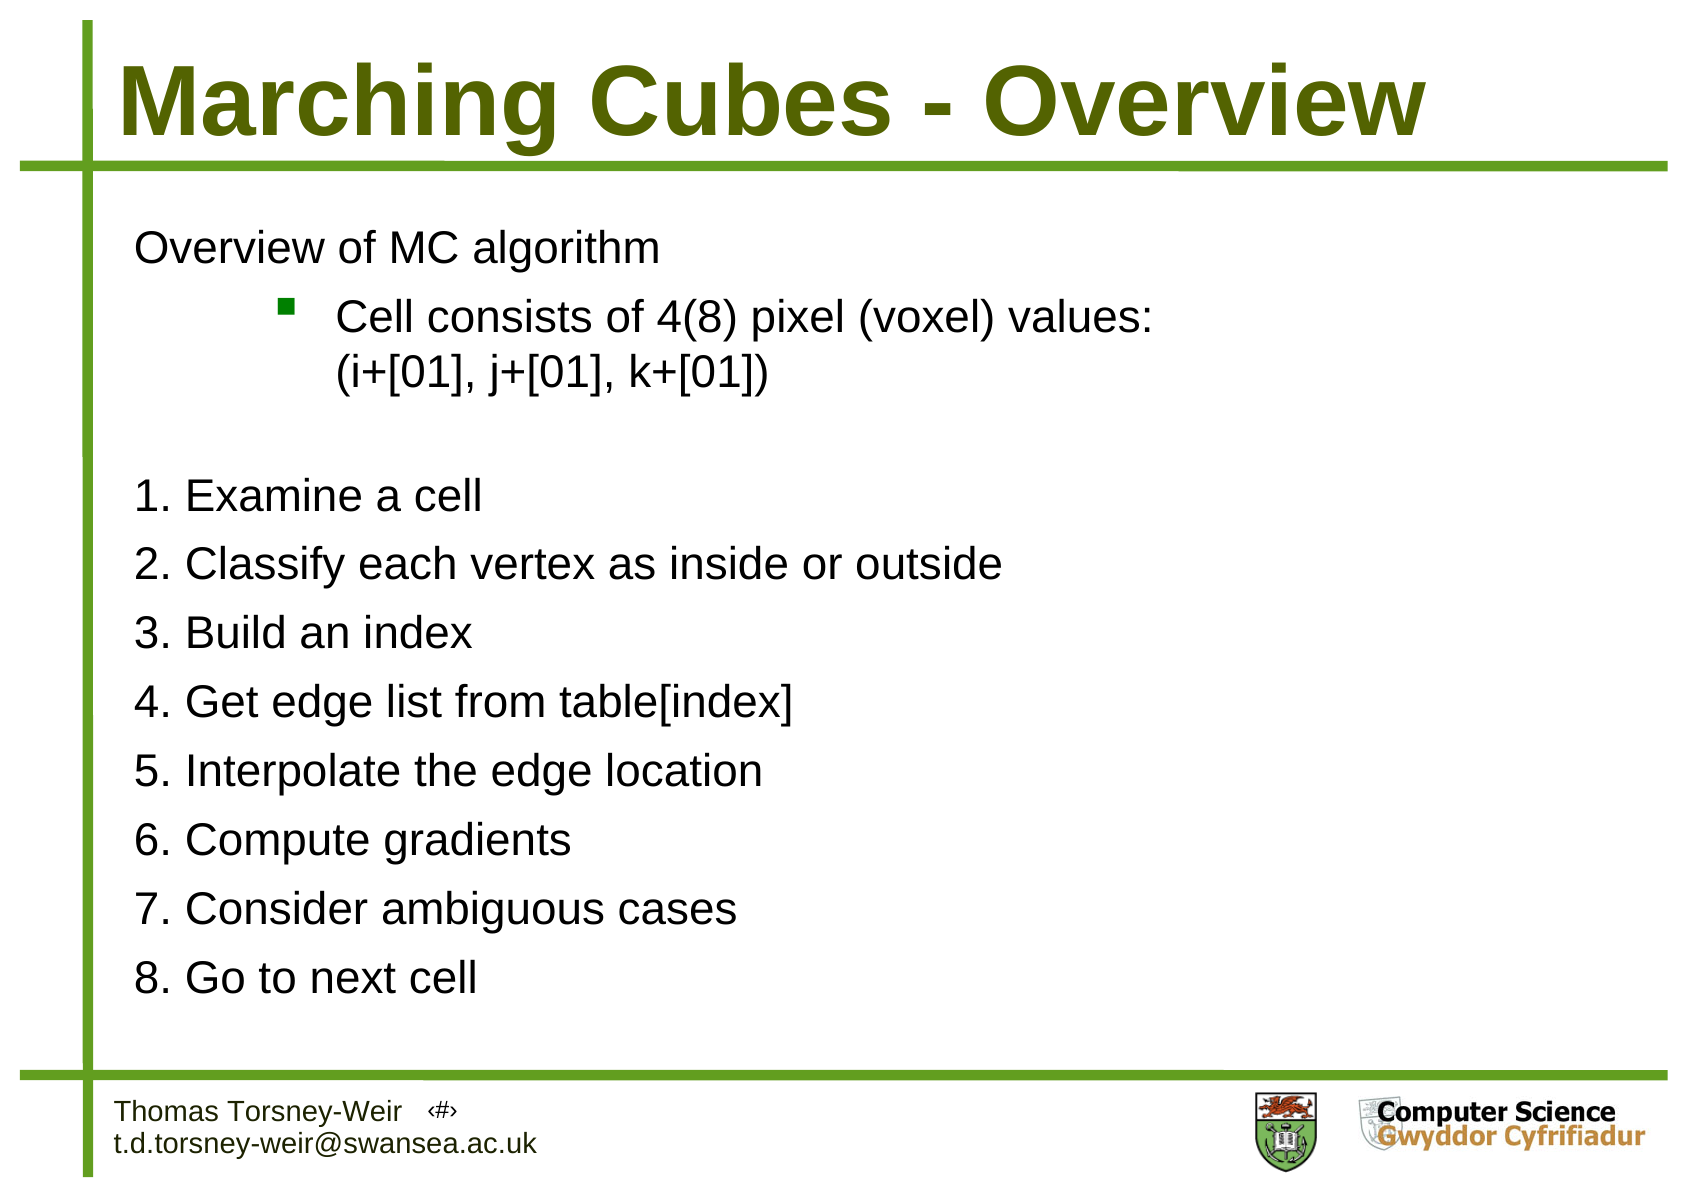

# Marching Cubes - Overview
Overview of MC algorithm
Cell consists of 4(8) pixel (voxel) values:
(i+[01], j+[01], k+[01])
1. Examine a cell
2. Classify each vertex as inside or outside
3. Build an index
4. Get edge list from table[index]
5. Interpolate the edge location
6. Compute gradients
7. Consider ambiguous cases
8. Go to next cell
‹#›